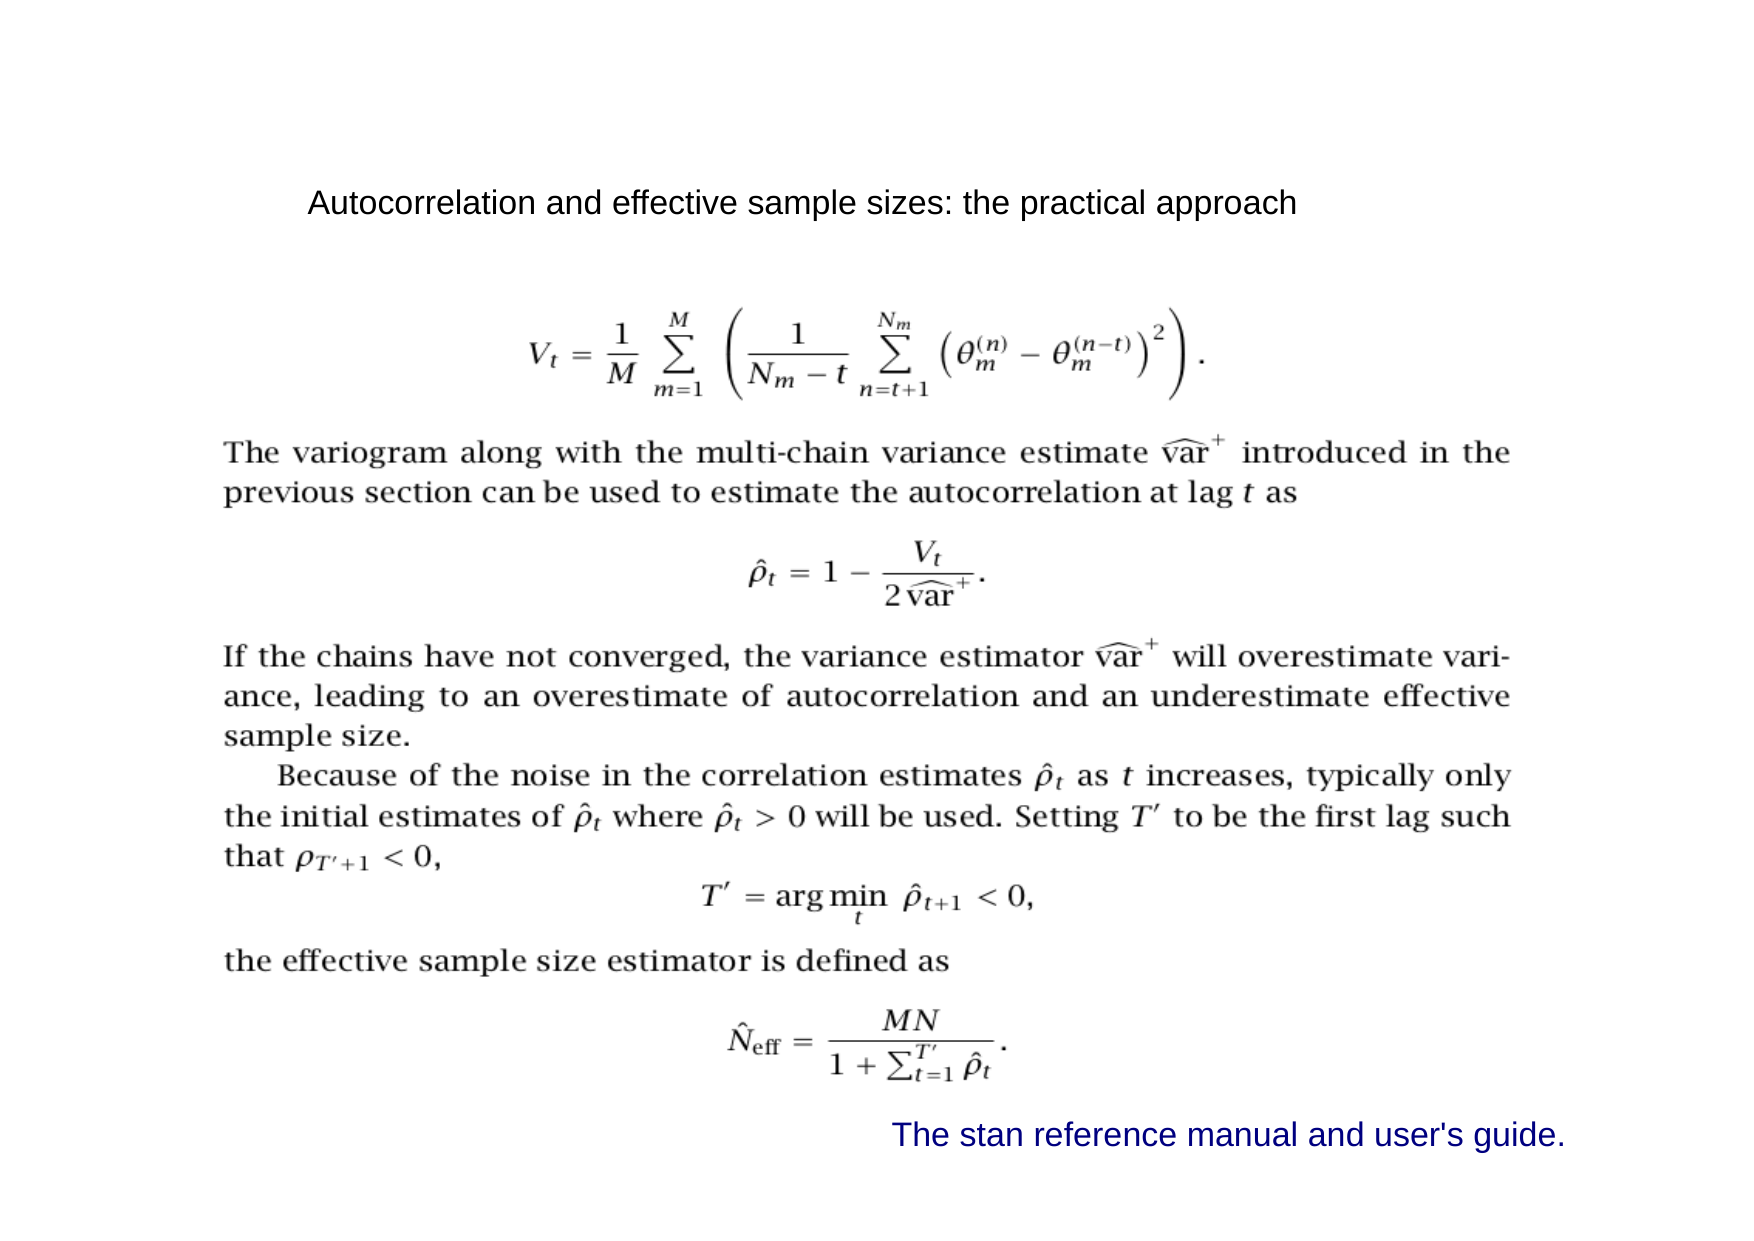

Autocorrelation and effective sample sizes: the practical approach
The stan reference manual and user's guide.